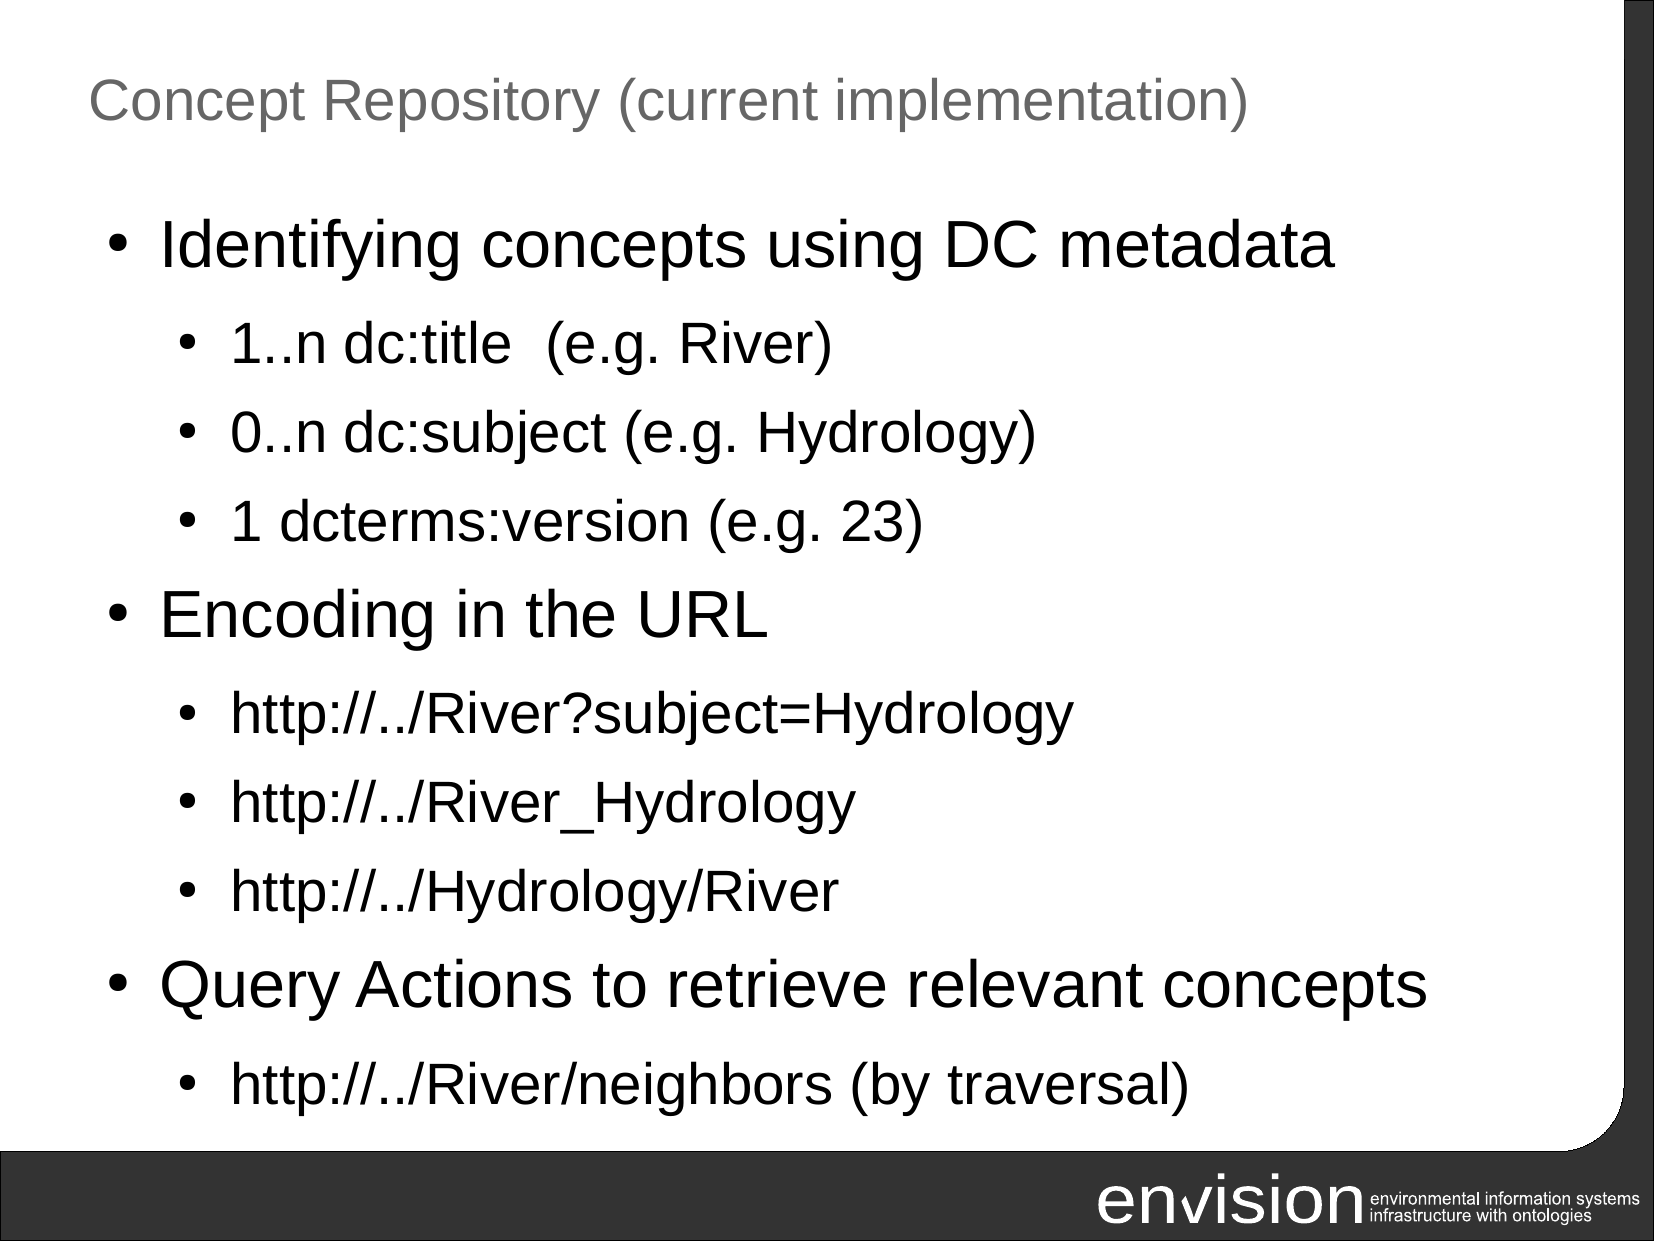

# Concept Repository (current implementation)
Identifying concepts using DC metadata
1..n dc:title (e.g. River)
0..n dc:subject (e.g. Hydrology)
1 dcterms:version (e.g. 23)
Encoding in the URL
http://../River?subject=Hydrology
http://../River_Hydrology
http://../Hydrology/River
Query Actions to retrieve relevant concepts
http://../River/neighbors (by traversal)